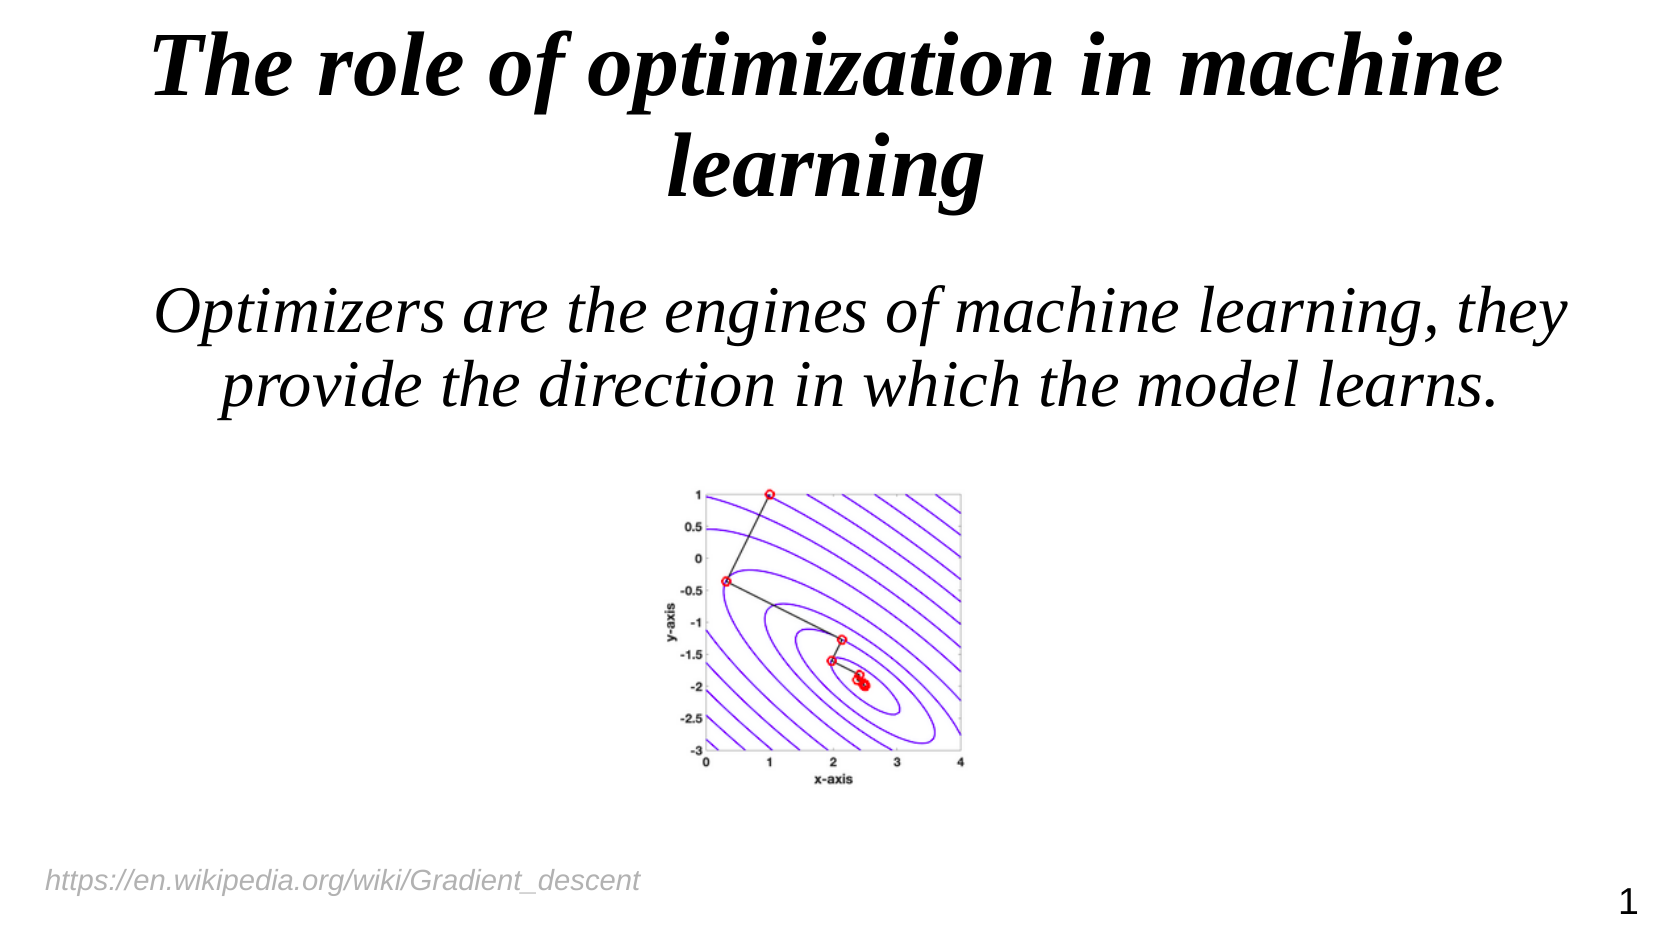

# The role of optimization in machine learning
Optimizers are the engines of machine learning, they provide the direction in which the model learns.
https://en.wikipedia.org/wiki/Gradient_descent
1